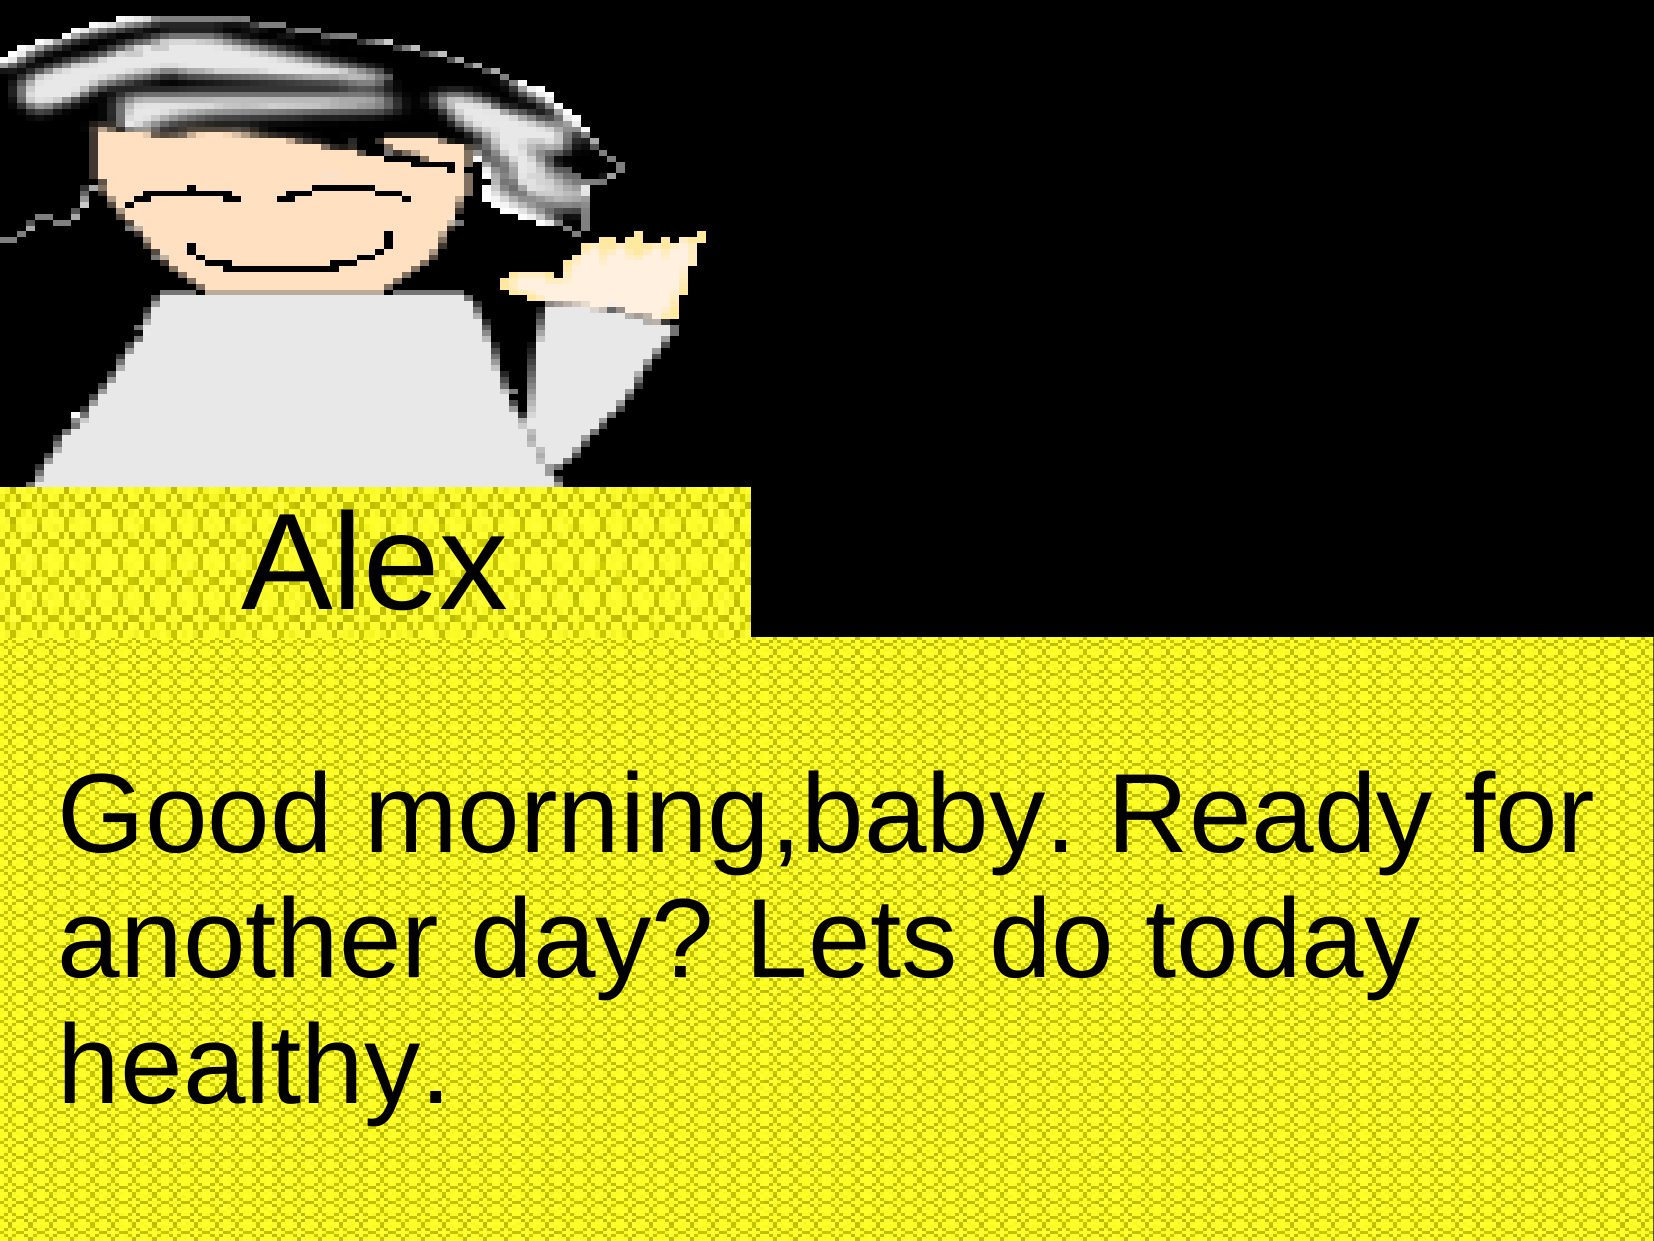

Alex
Good morning,baby. Ready for
another day? Lets do today
healthy.